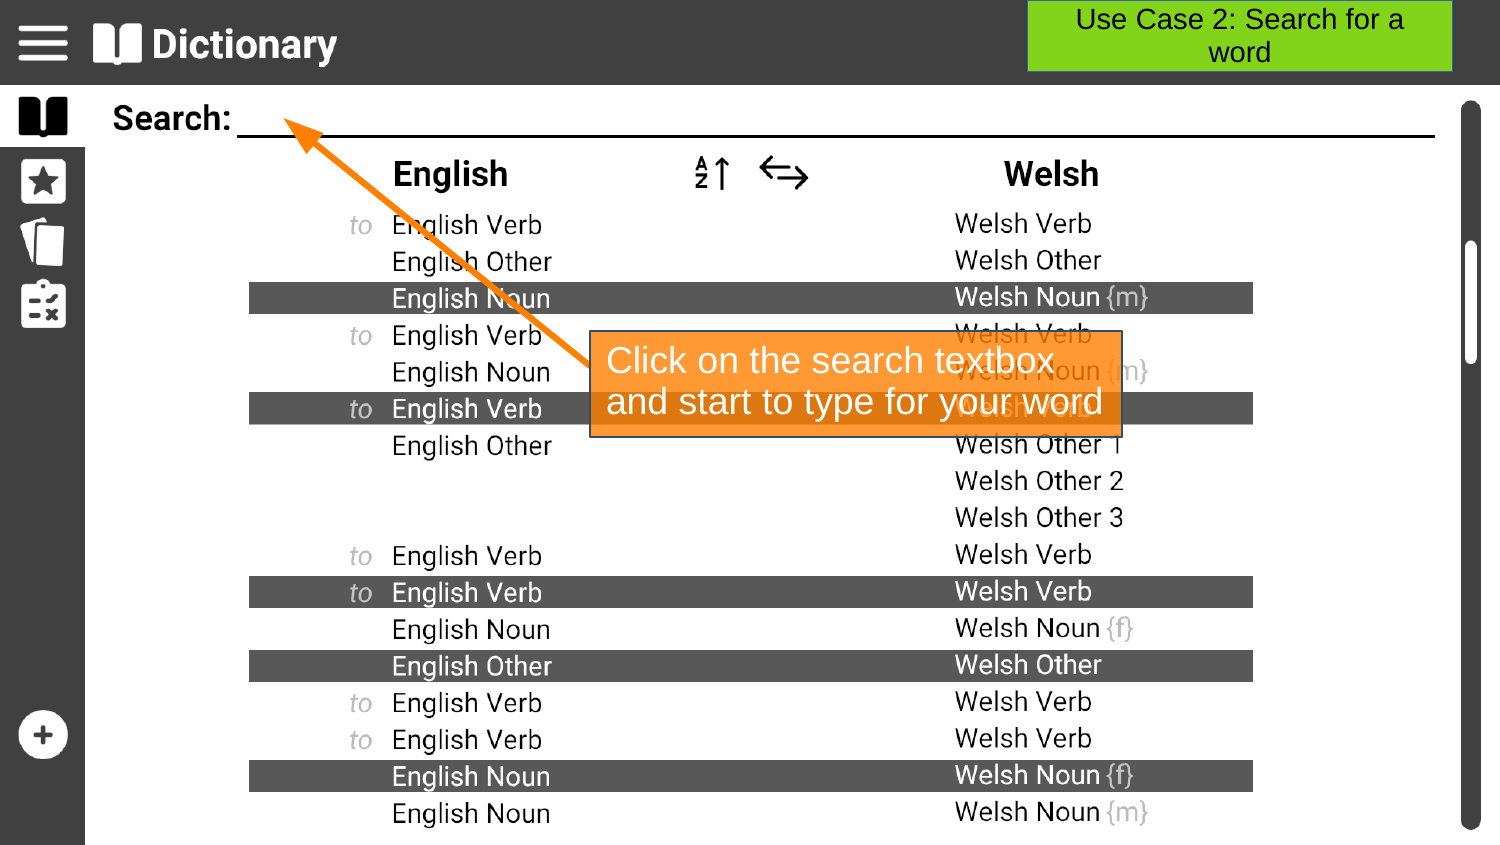

Use Case 2: Search for a word
Click on the search textbox and start to type for your word